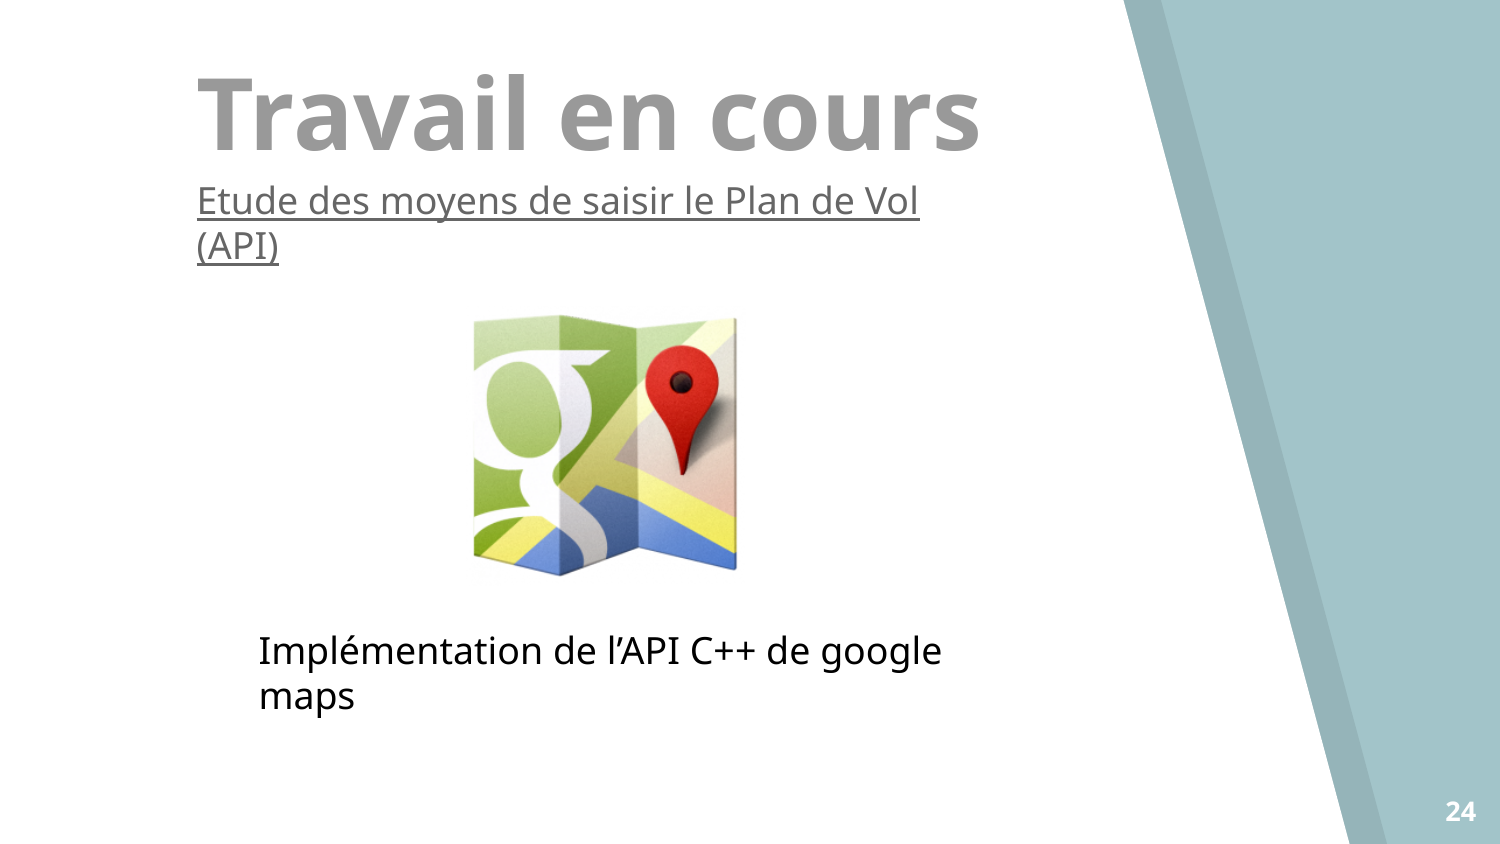

# Travail en cours
Etude des moyens de saisir le Plan de Vol (API)
Implémentation de l’API C++ de google maps
24